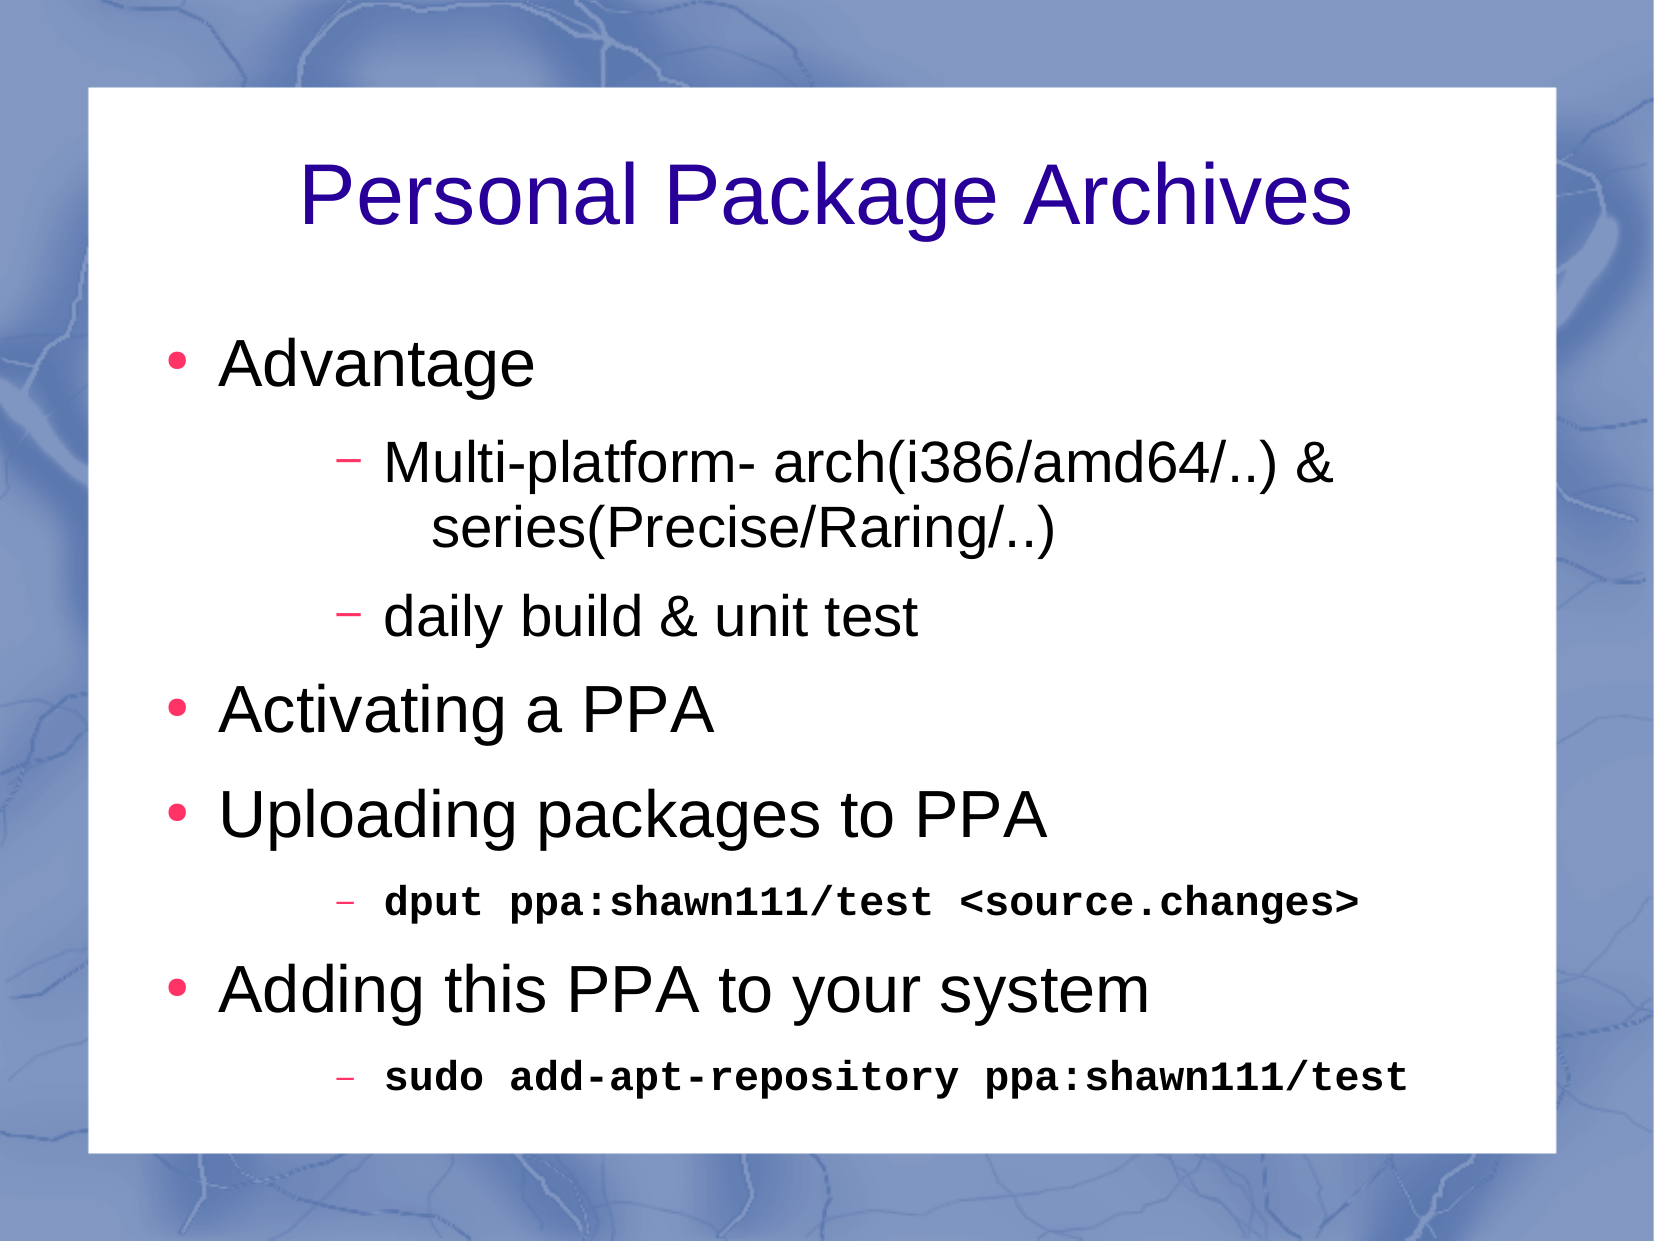

# Personal Package Archives
Advantage
Multi-platform- arch(i386/amd64/..) & series(Precise/Raring/..)
daily build & unit test
Activating a PPA
Uploading packages to PPA
dput ppa:shawn111/test <source.changes>
Adding this PPA to your system
sudo add-apt-repository ppa:shawn111/test